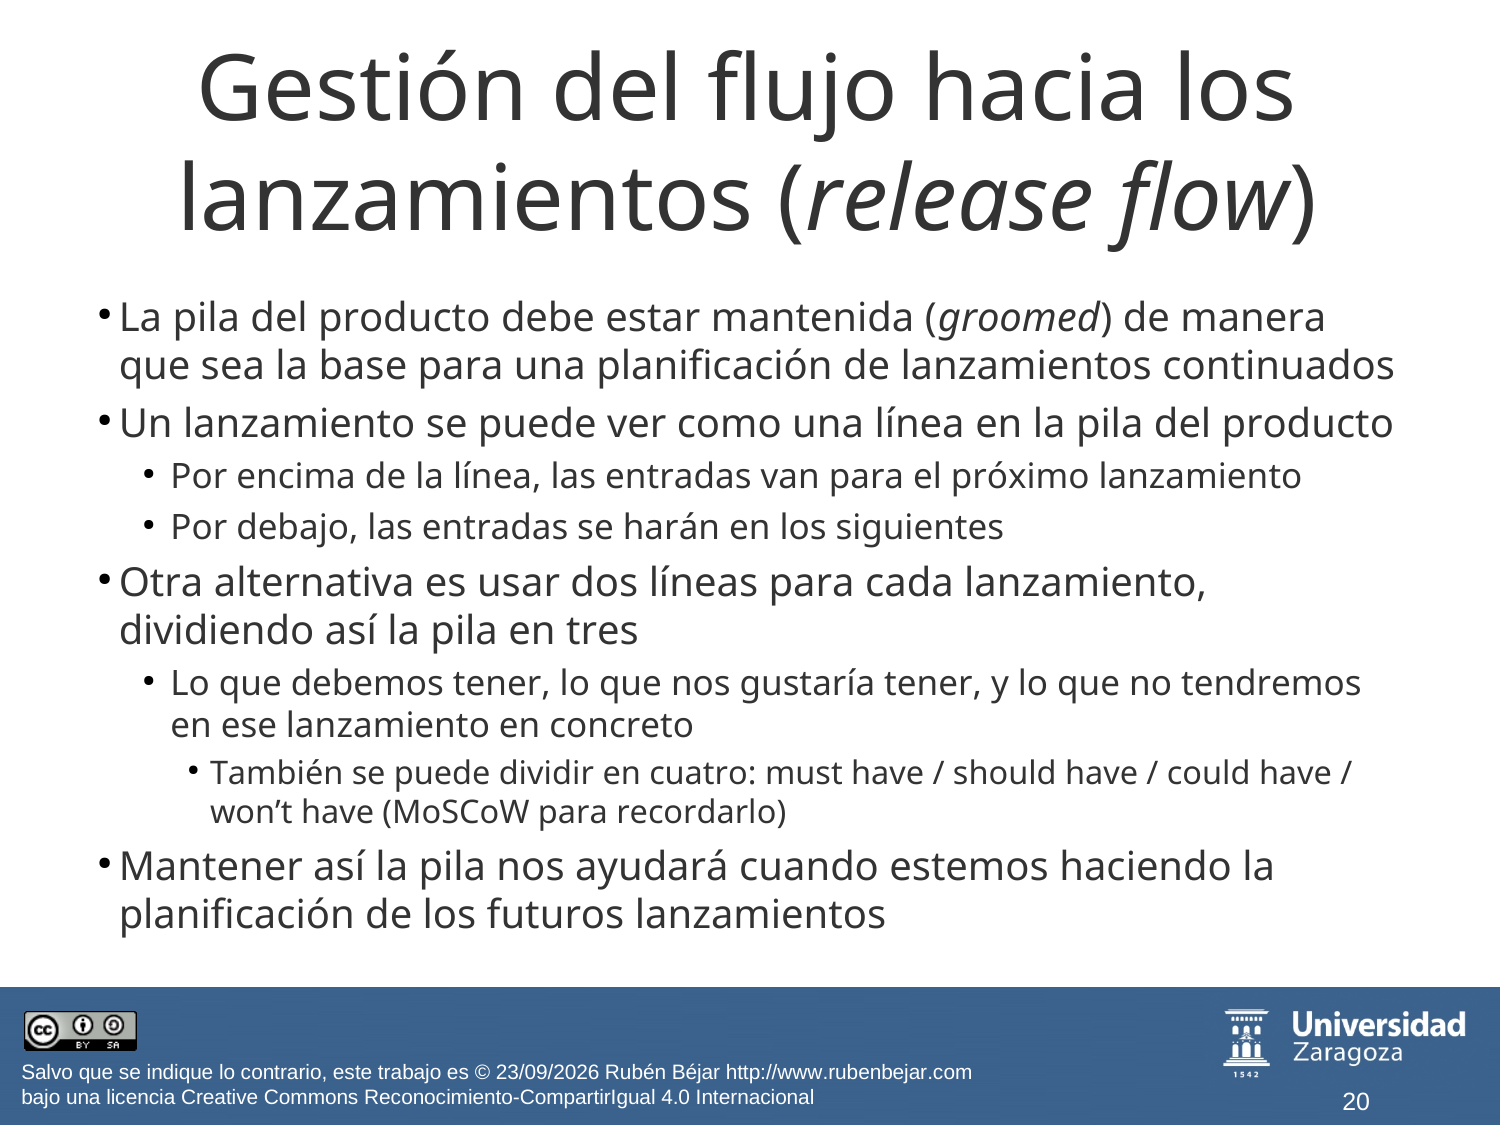

# Gestión del flujo hacia los lanzamientos (release flow)
La pila del producto debe estar mantenida (groomed) de manera que sea la base para una planificación de lanzamientos continuados
Un lanzamiento se puede ver como una línea en la pila del producto
Por encima de la línea, las entradas van para el próximo lanzamiento
Por debajo, las entradas se harán en los siguientes
Otra alternativa es usar dos líneas para cada lanzamiento, dividiendo así la pila en tres
Lo que debemos tener, lo que nos gustaría tener, y lo que no tendremos en ese lanzamiento en concreto
También se puede dividir en cuatro: must have / should have / could have / won’t have (MoSCoW para recordarlo)
Mantener así la pila nos ayudará cuando estemos haciendo la planificación de los futuros lanzamientos